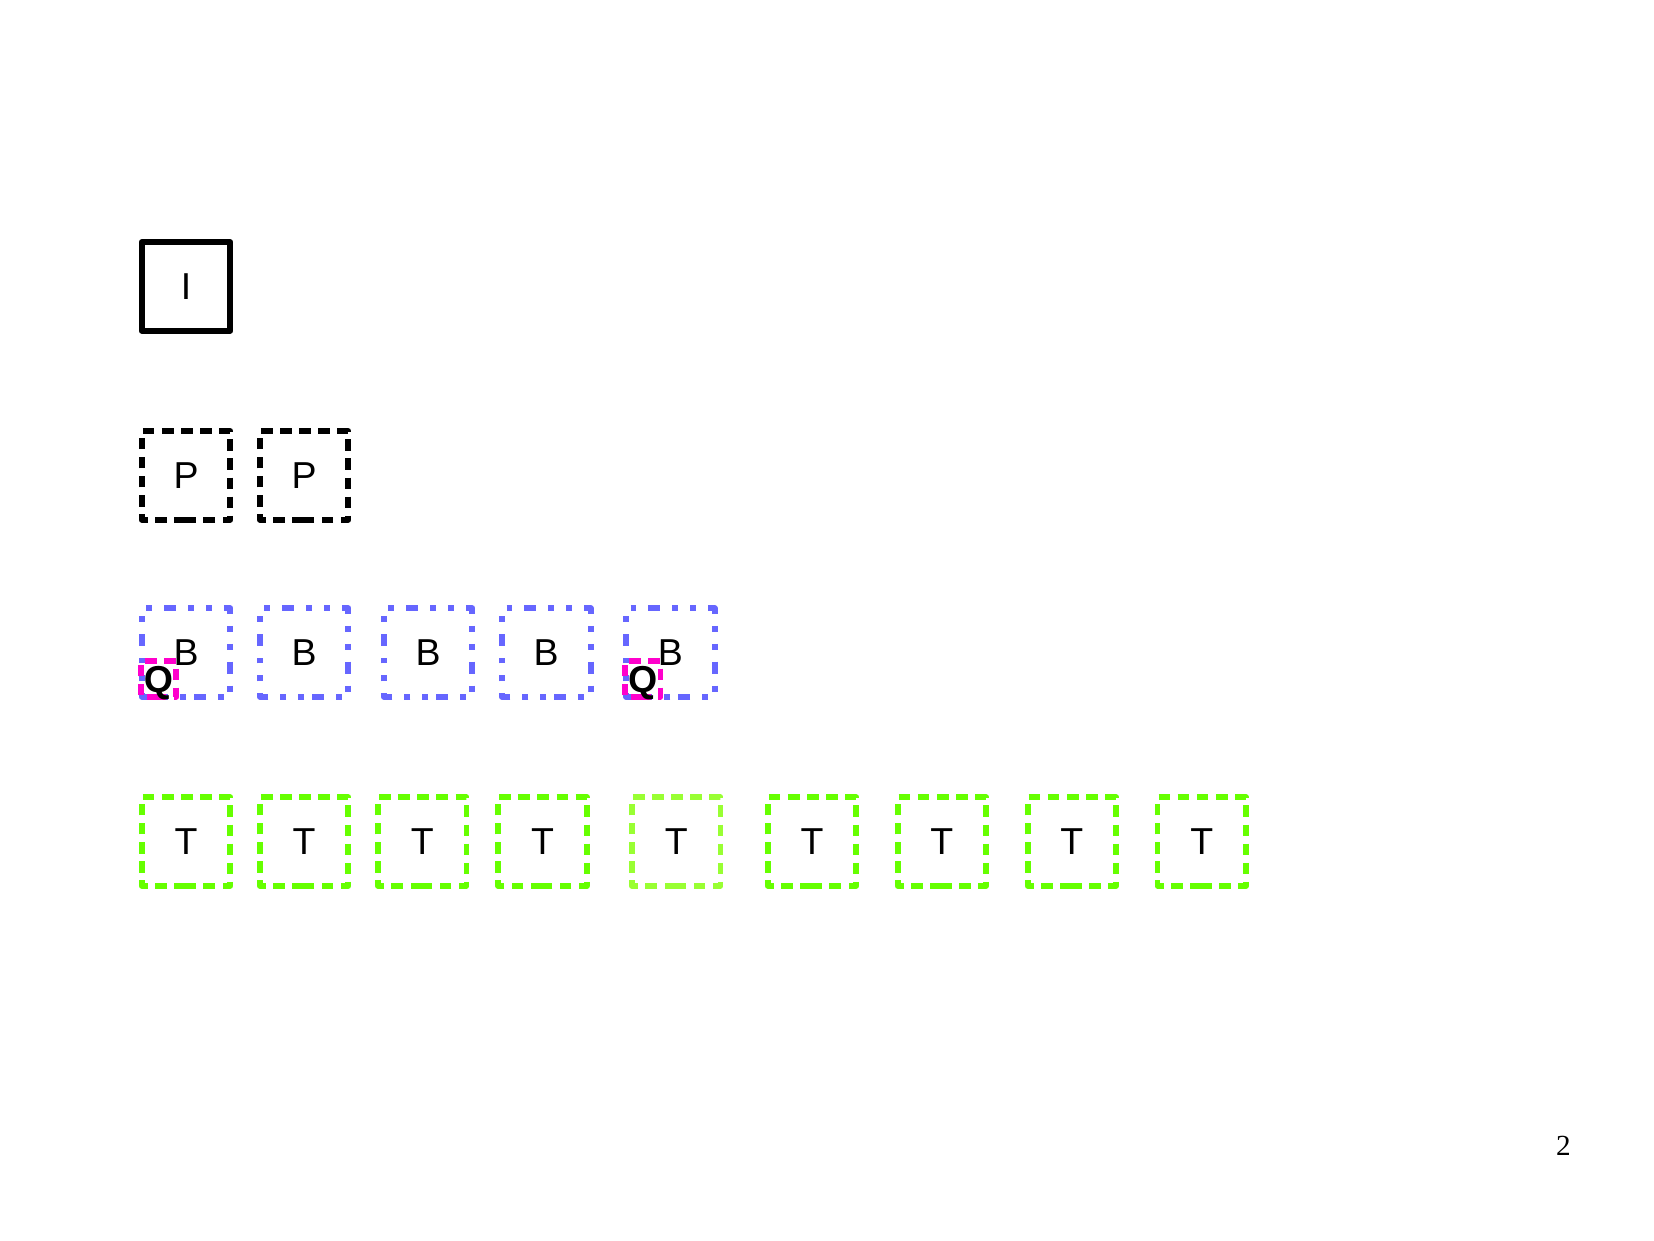

I
P
P
B
B
B
B
B
Q
Q
T
T
T
T
T
T
T
T
T
2